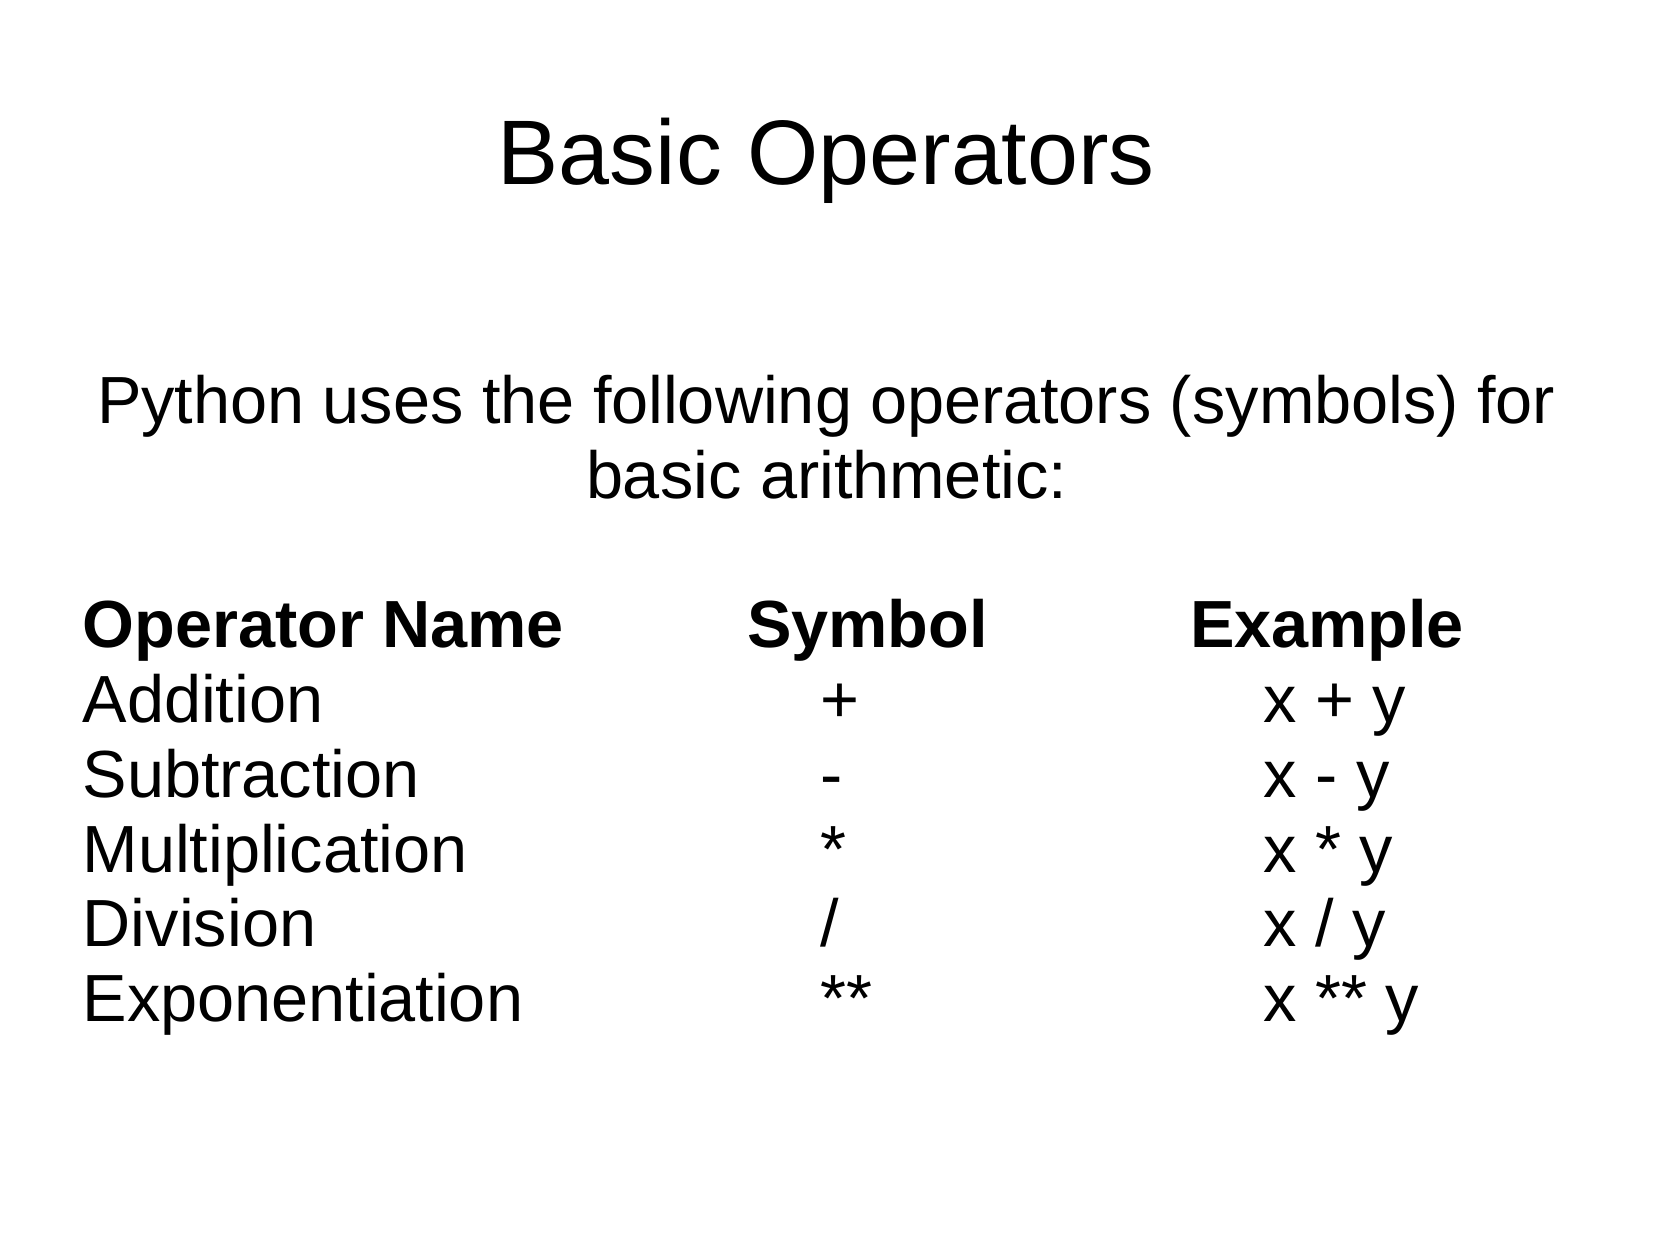

# Basic Operators
Python uses the following operators (symbols) for basic arithmetic:
Operator Name			Symbol			Example
Addition							+						x + y
Subtraction						-						x - y
Multiplication					*						x * y
Division							/						x / y
Exponentiation					**						x ** y